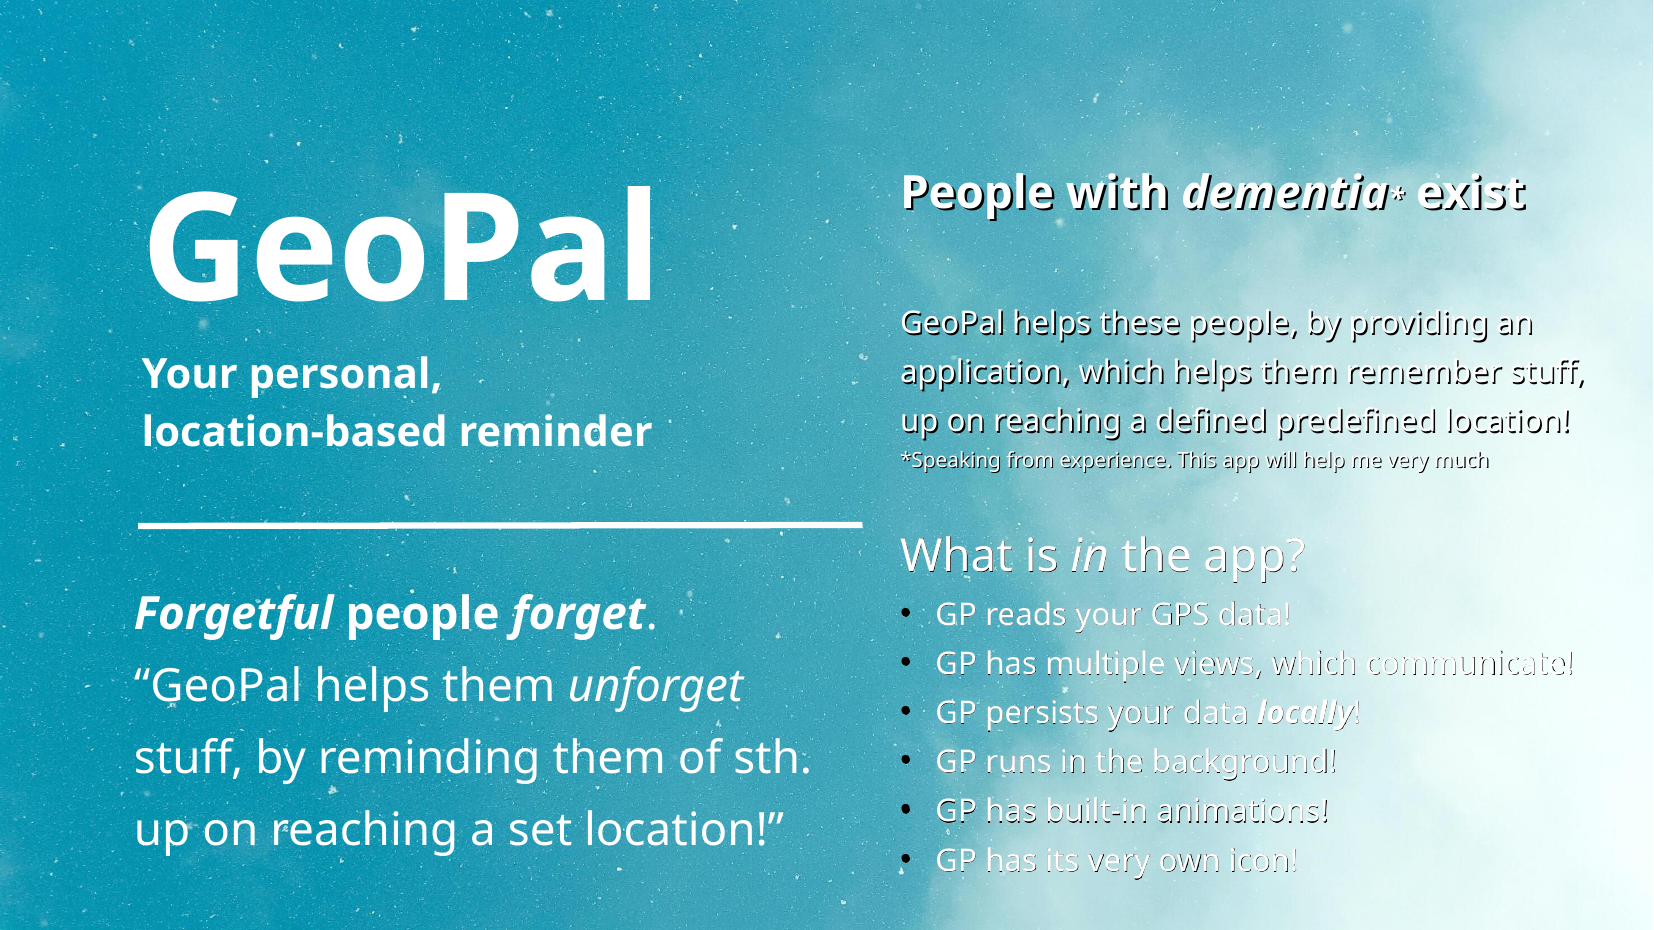

# GeoPal Your personal, location-based reminder
People with dementia* exist
GeoPal helps these people, by providing an application, which helps them remember stuff, up on reaching a defined predefined location!
*Speaking from experience. This app will help me very much
What is in the app?
GP reads your GPS data!
GP has multiple views, which communicate!
GP persists your data locally!
GP runs in the background!
GP has built-in animations!
GP has its very own icon!
Forgetful people forget.
“GeoPal helps them unforget stuff, by reminding them of sth. up on reaching a set location!”